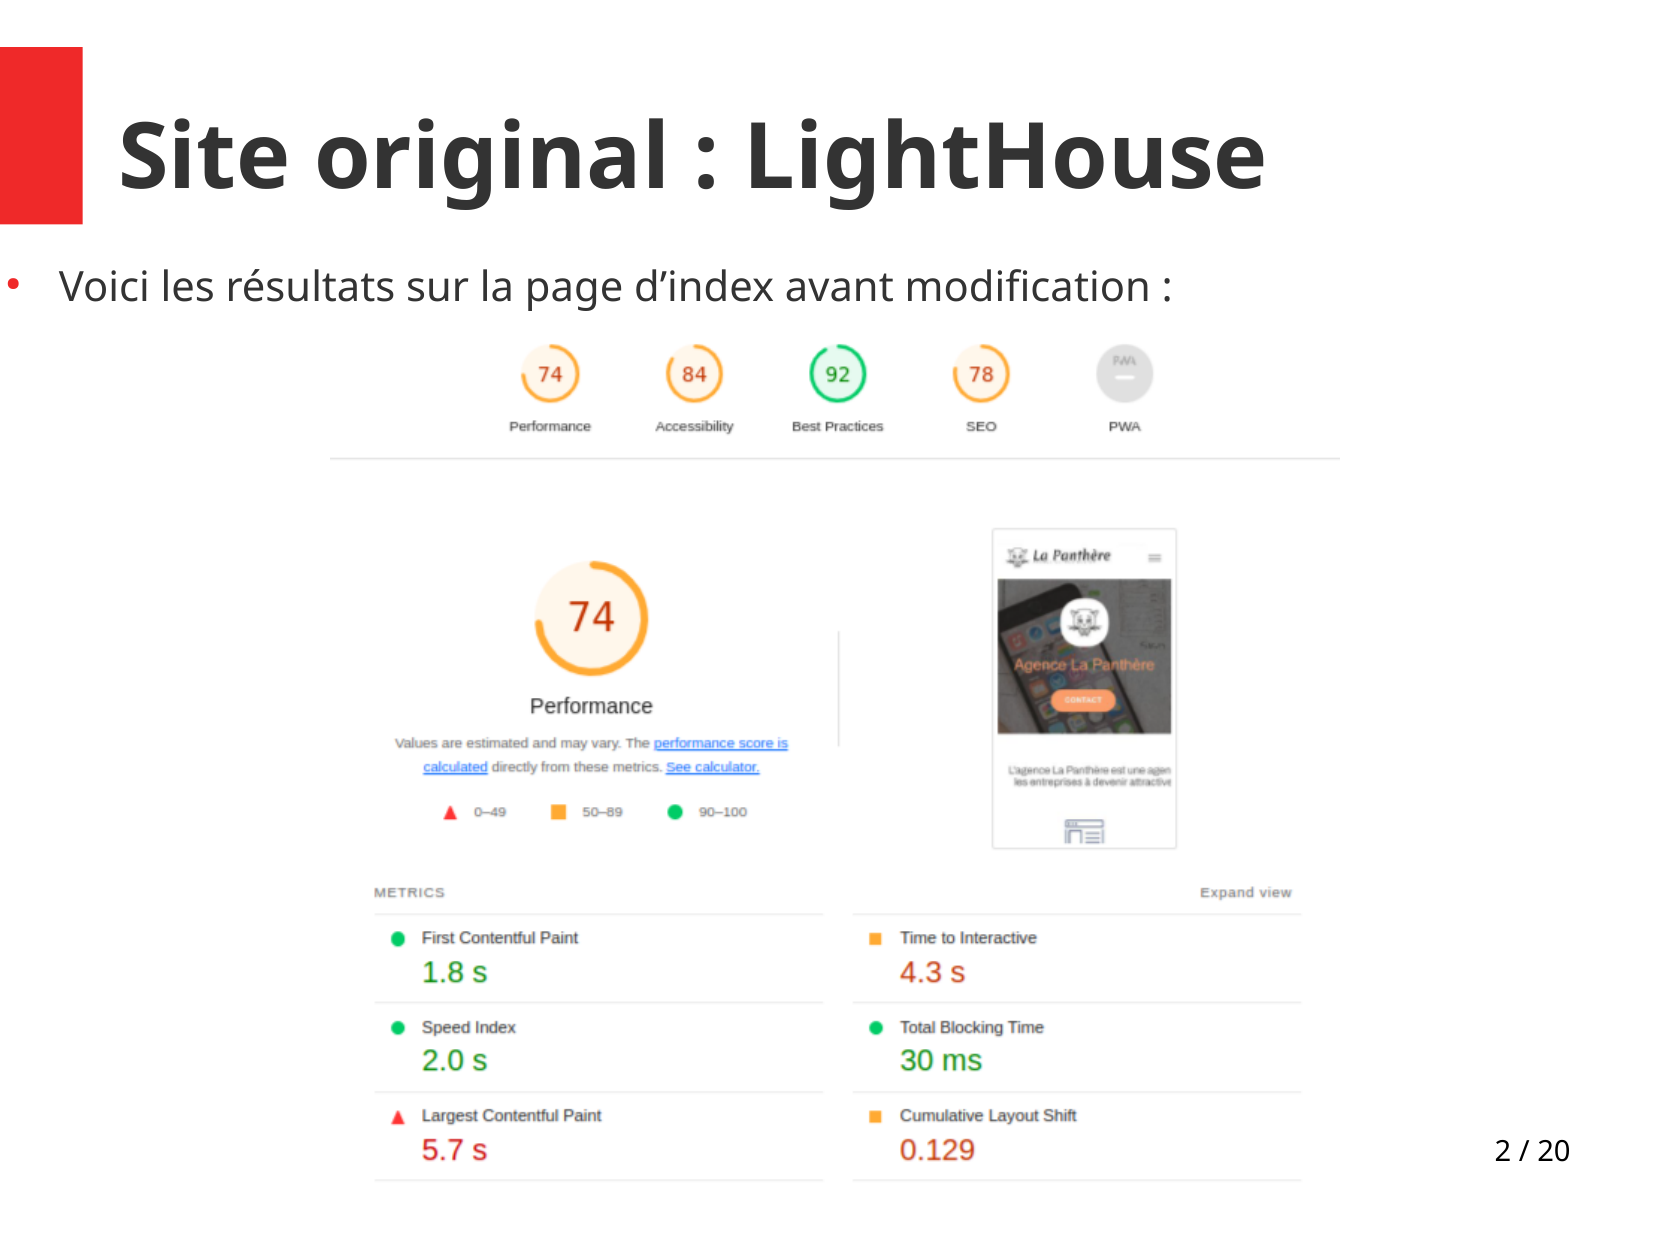

# Site original : LightHouse
Voici les résultats sur la page d’index avant modification :
2